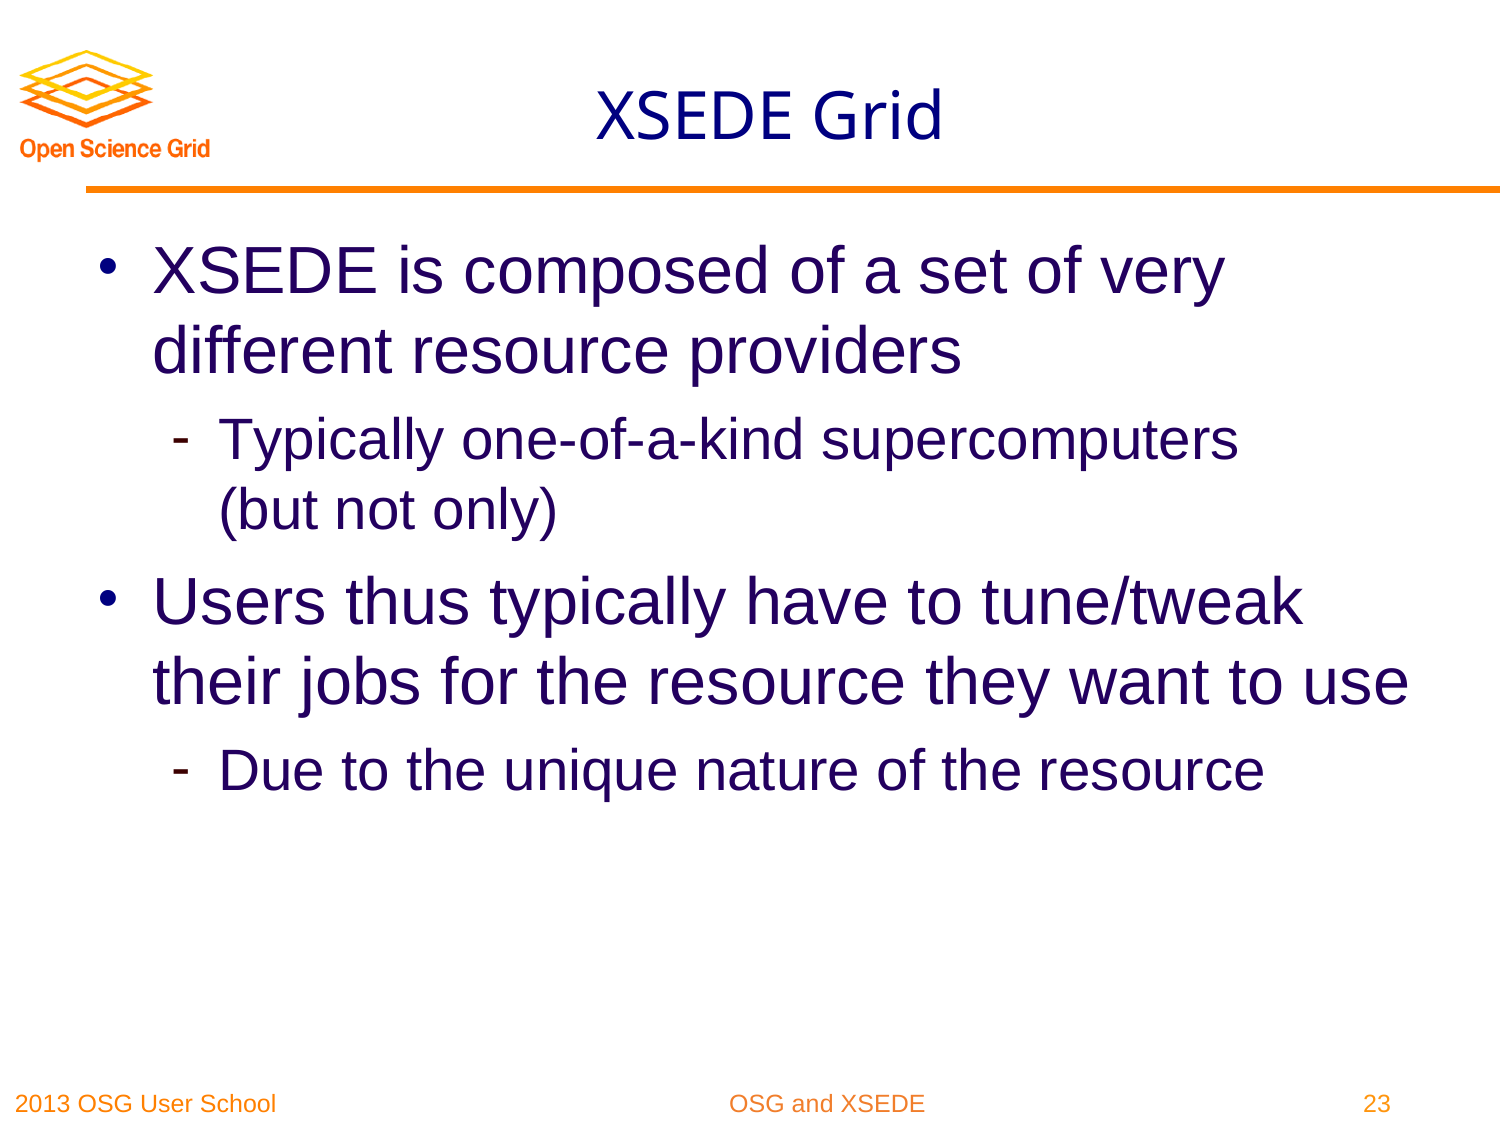

# XSEDE Grid
XSEDE is composed of a set of very different resource providers
Typically one-of-a-kind supercomputers
(but not only)
Users thus typically have to tune/tweak their jobs for the resource they want to use
Due to the unique nature of the resource
23